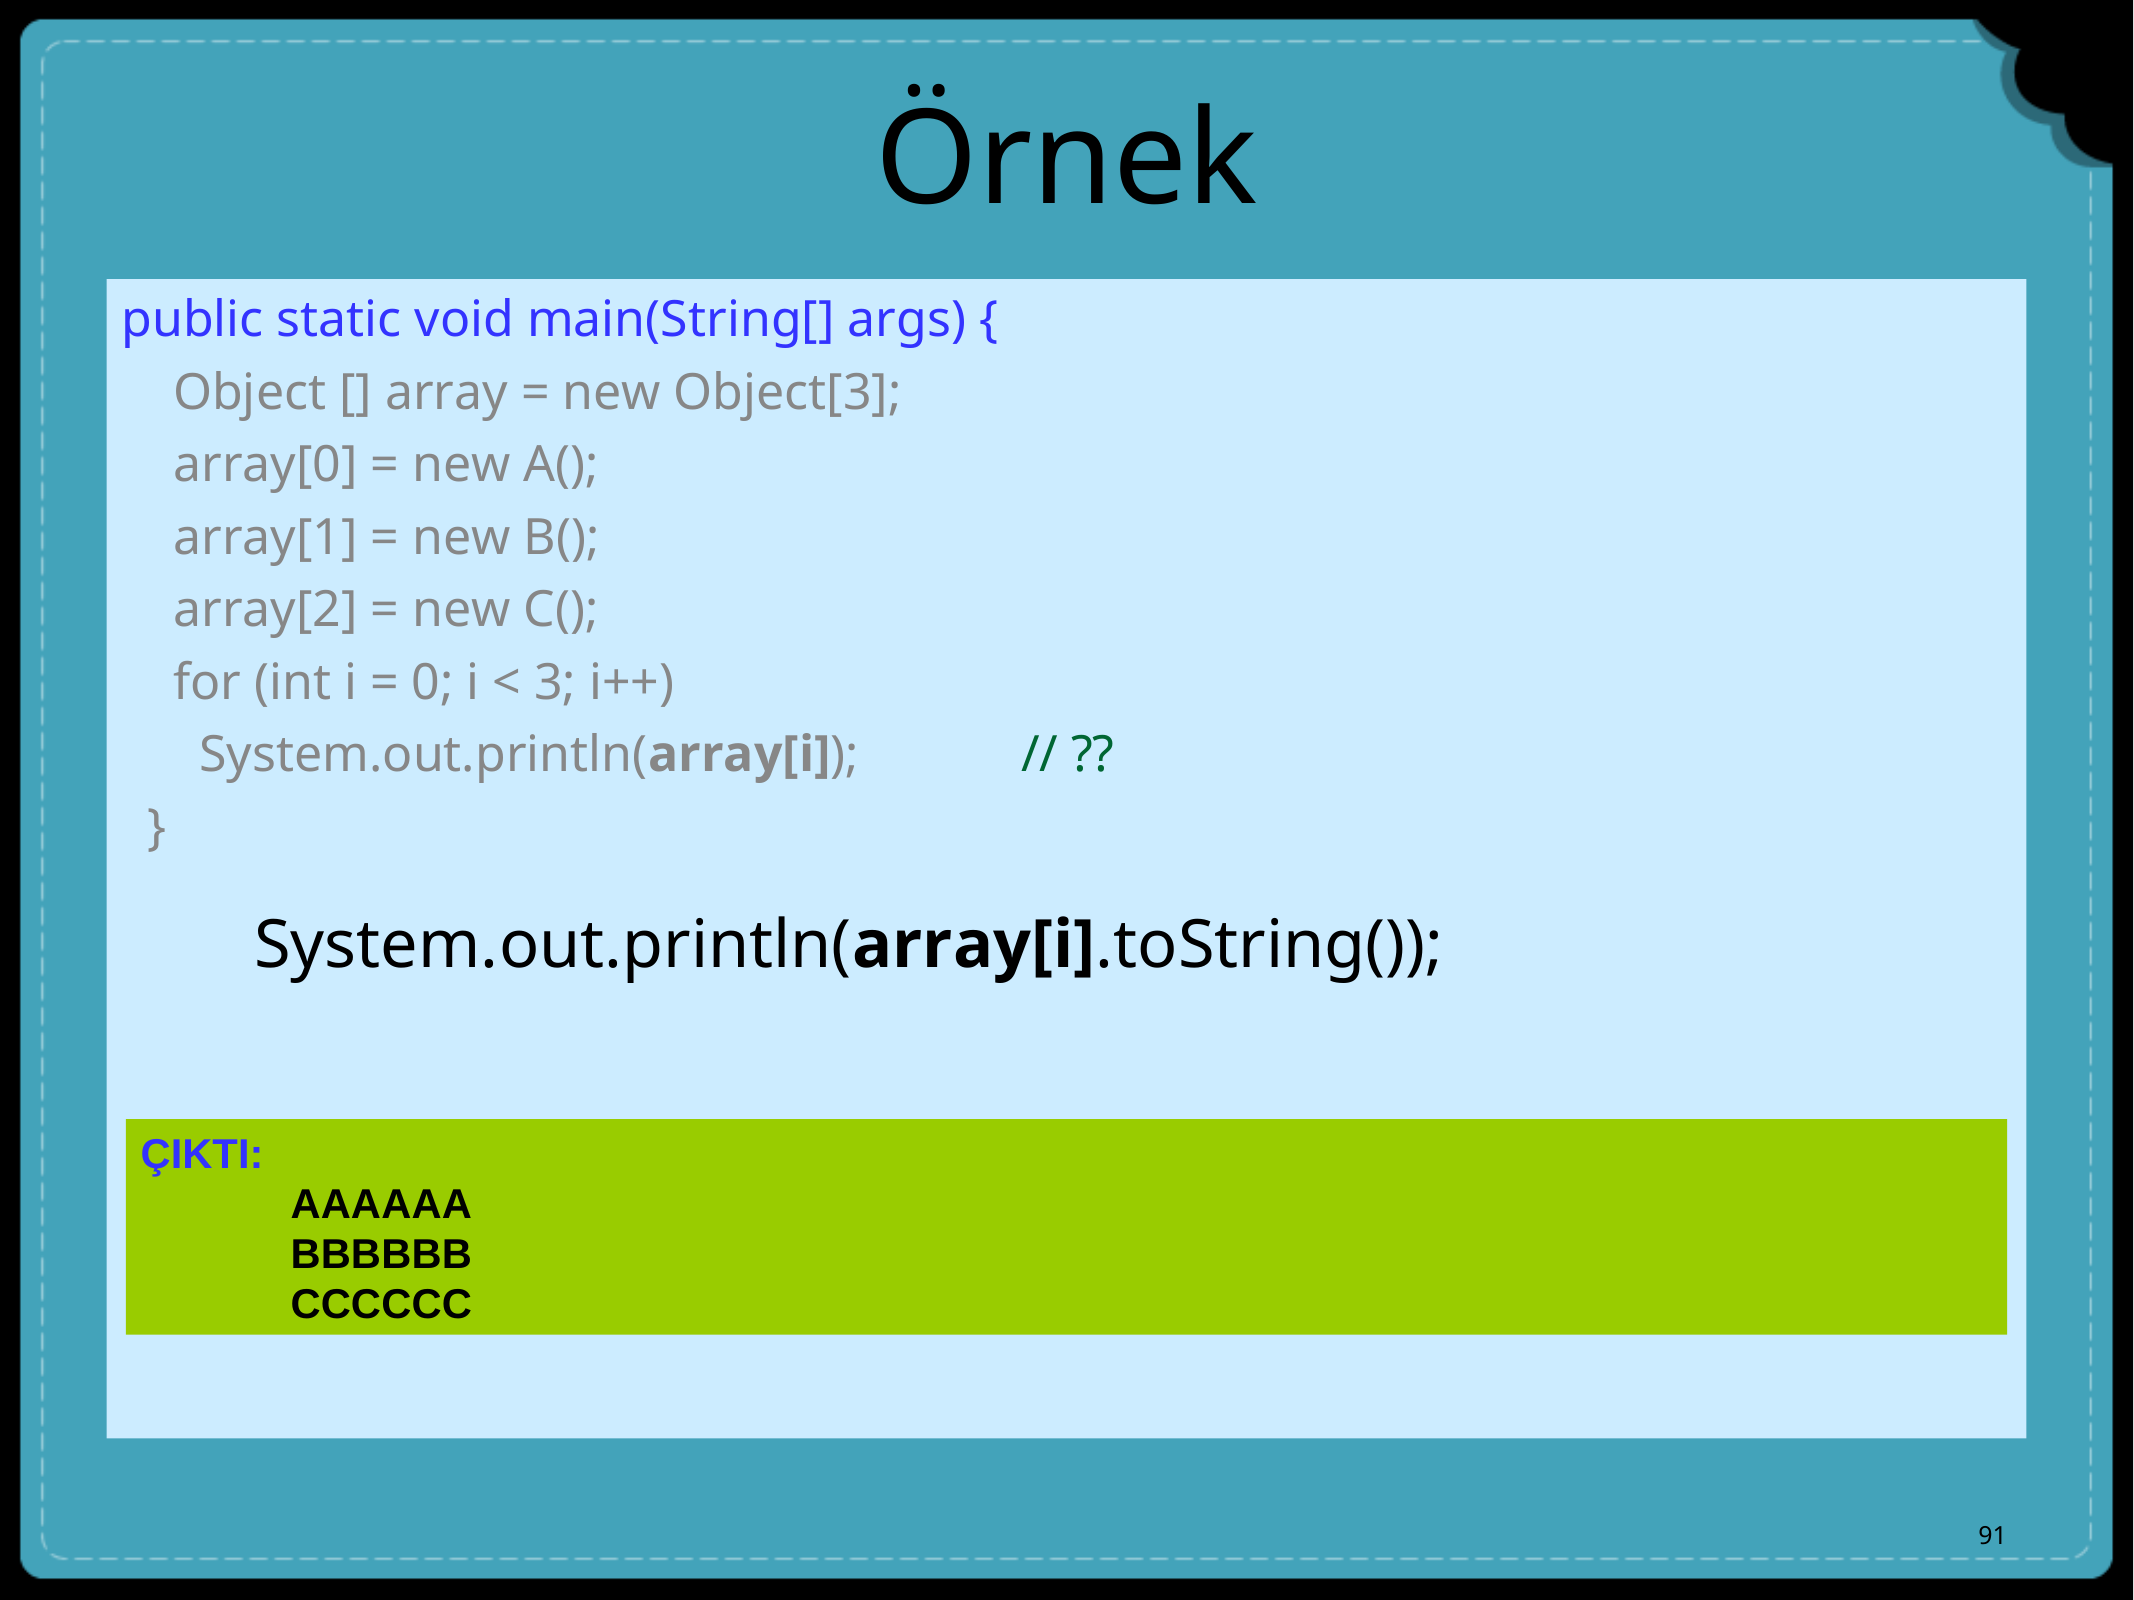

# Örnek
public static void main(String[] args) {
 Object [] array = new Object[3];
 array[0] = new A();
 array[1] = new B();
 array[2] = new C();
 for (int i = 0; i < 3; i++)
 System.out.println(array[i]); 	// ??
 }
System.out.println(array[i].toString());
ÇIKTI:
	AAAAAA
	BBBBBB
	CCCCCC
91